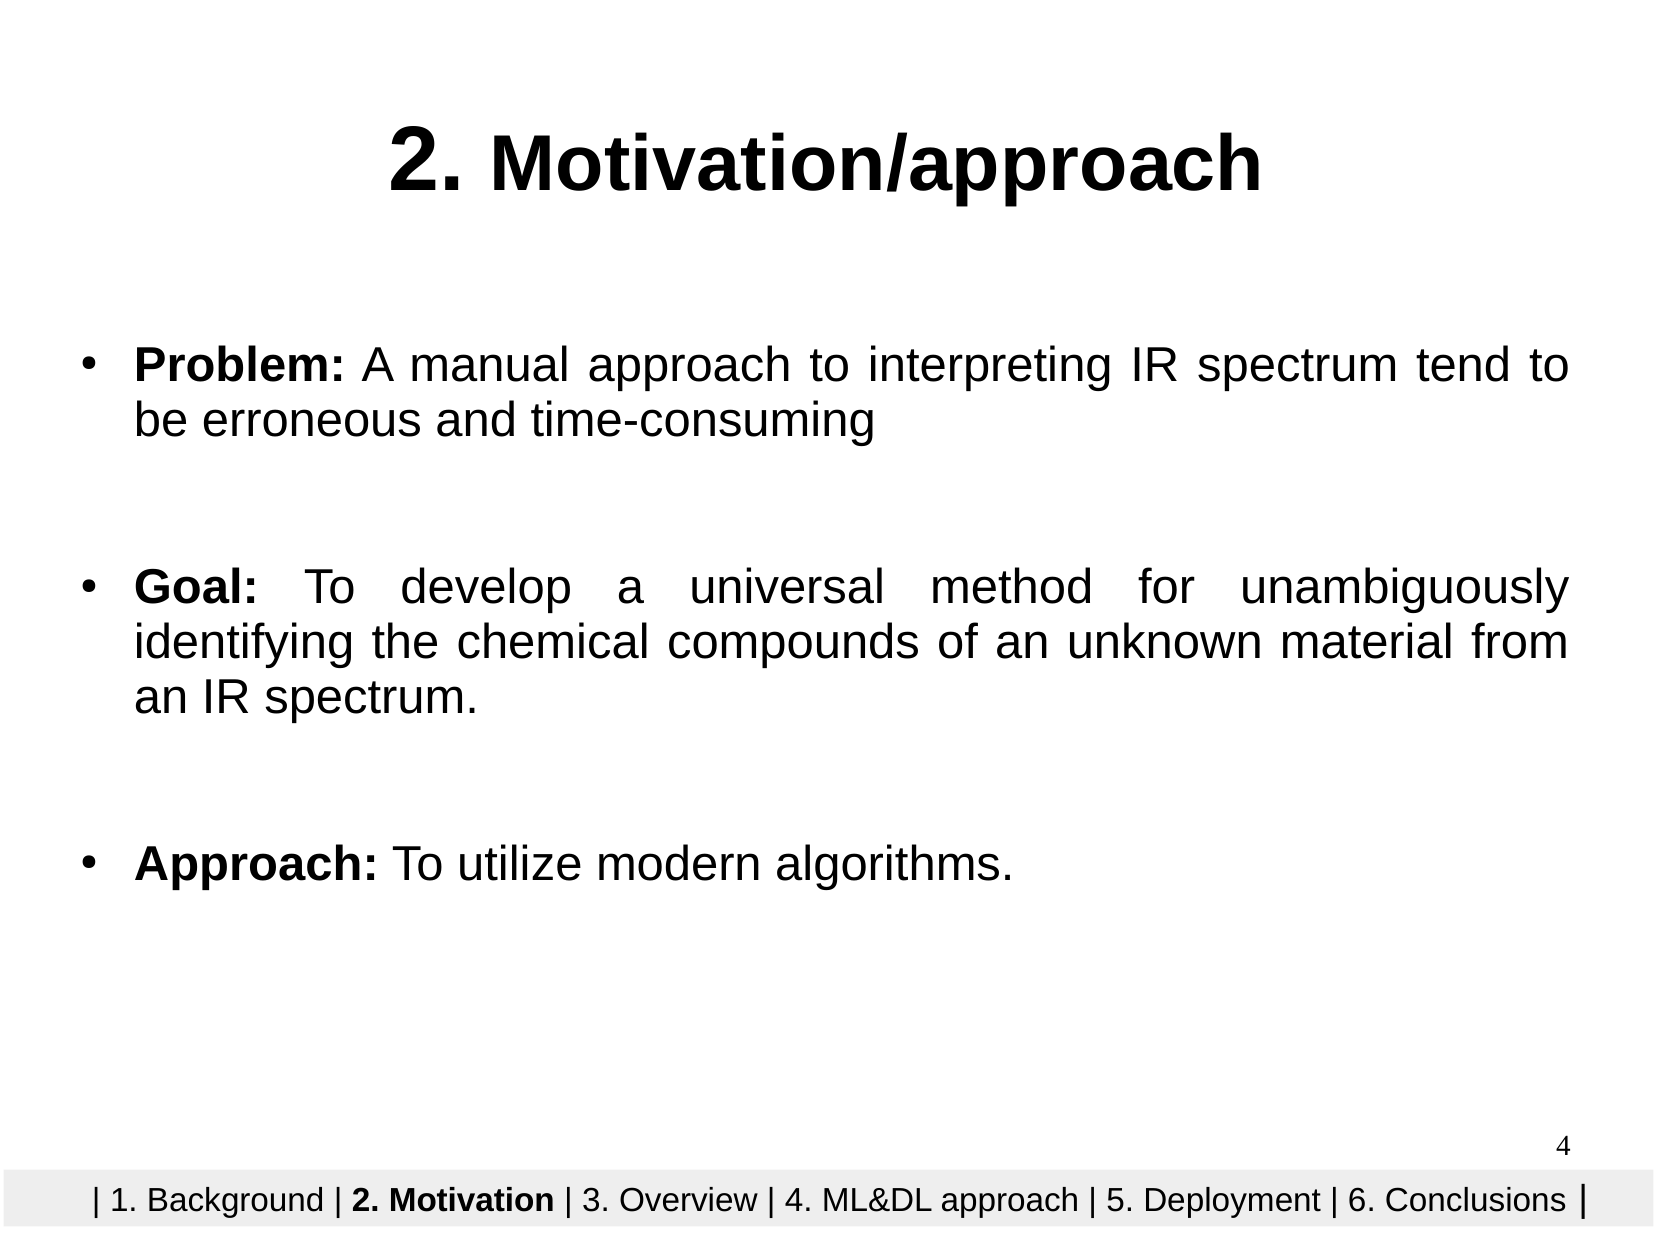

# 2. Motivation/approach
Problem: A manual approach to interpreting IR spectrum tend to be erroneous and time-consuming
Goal: To develop a universal method for unambiguously identifying the chemical compounds of an unknown material from an IR spectrum.
Approach: To utilize modern algorithms.
4
| 1. Background | 2. Motivation | 3. Overview | 4. ML&DL approach | 5. Deployment | 6. Conclusions |